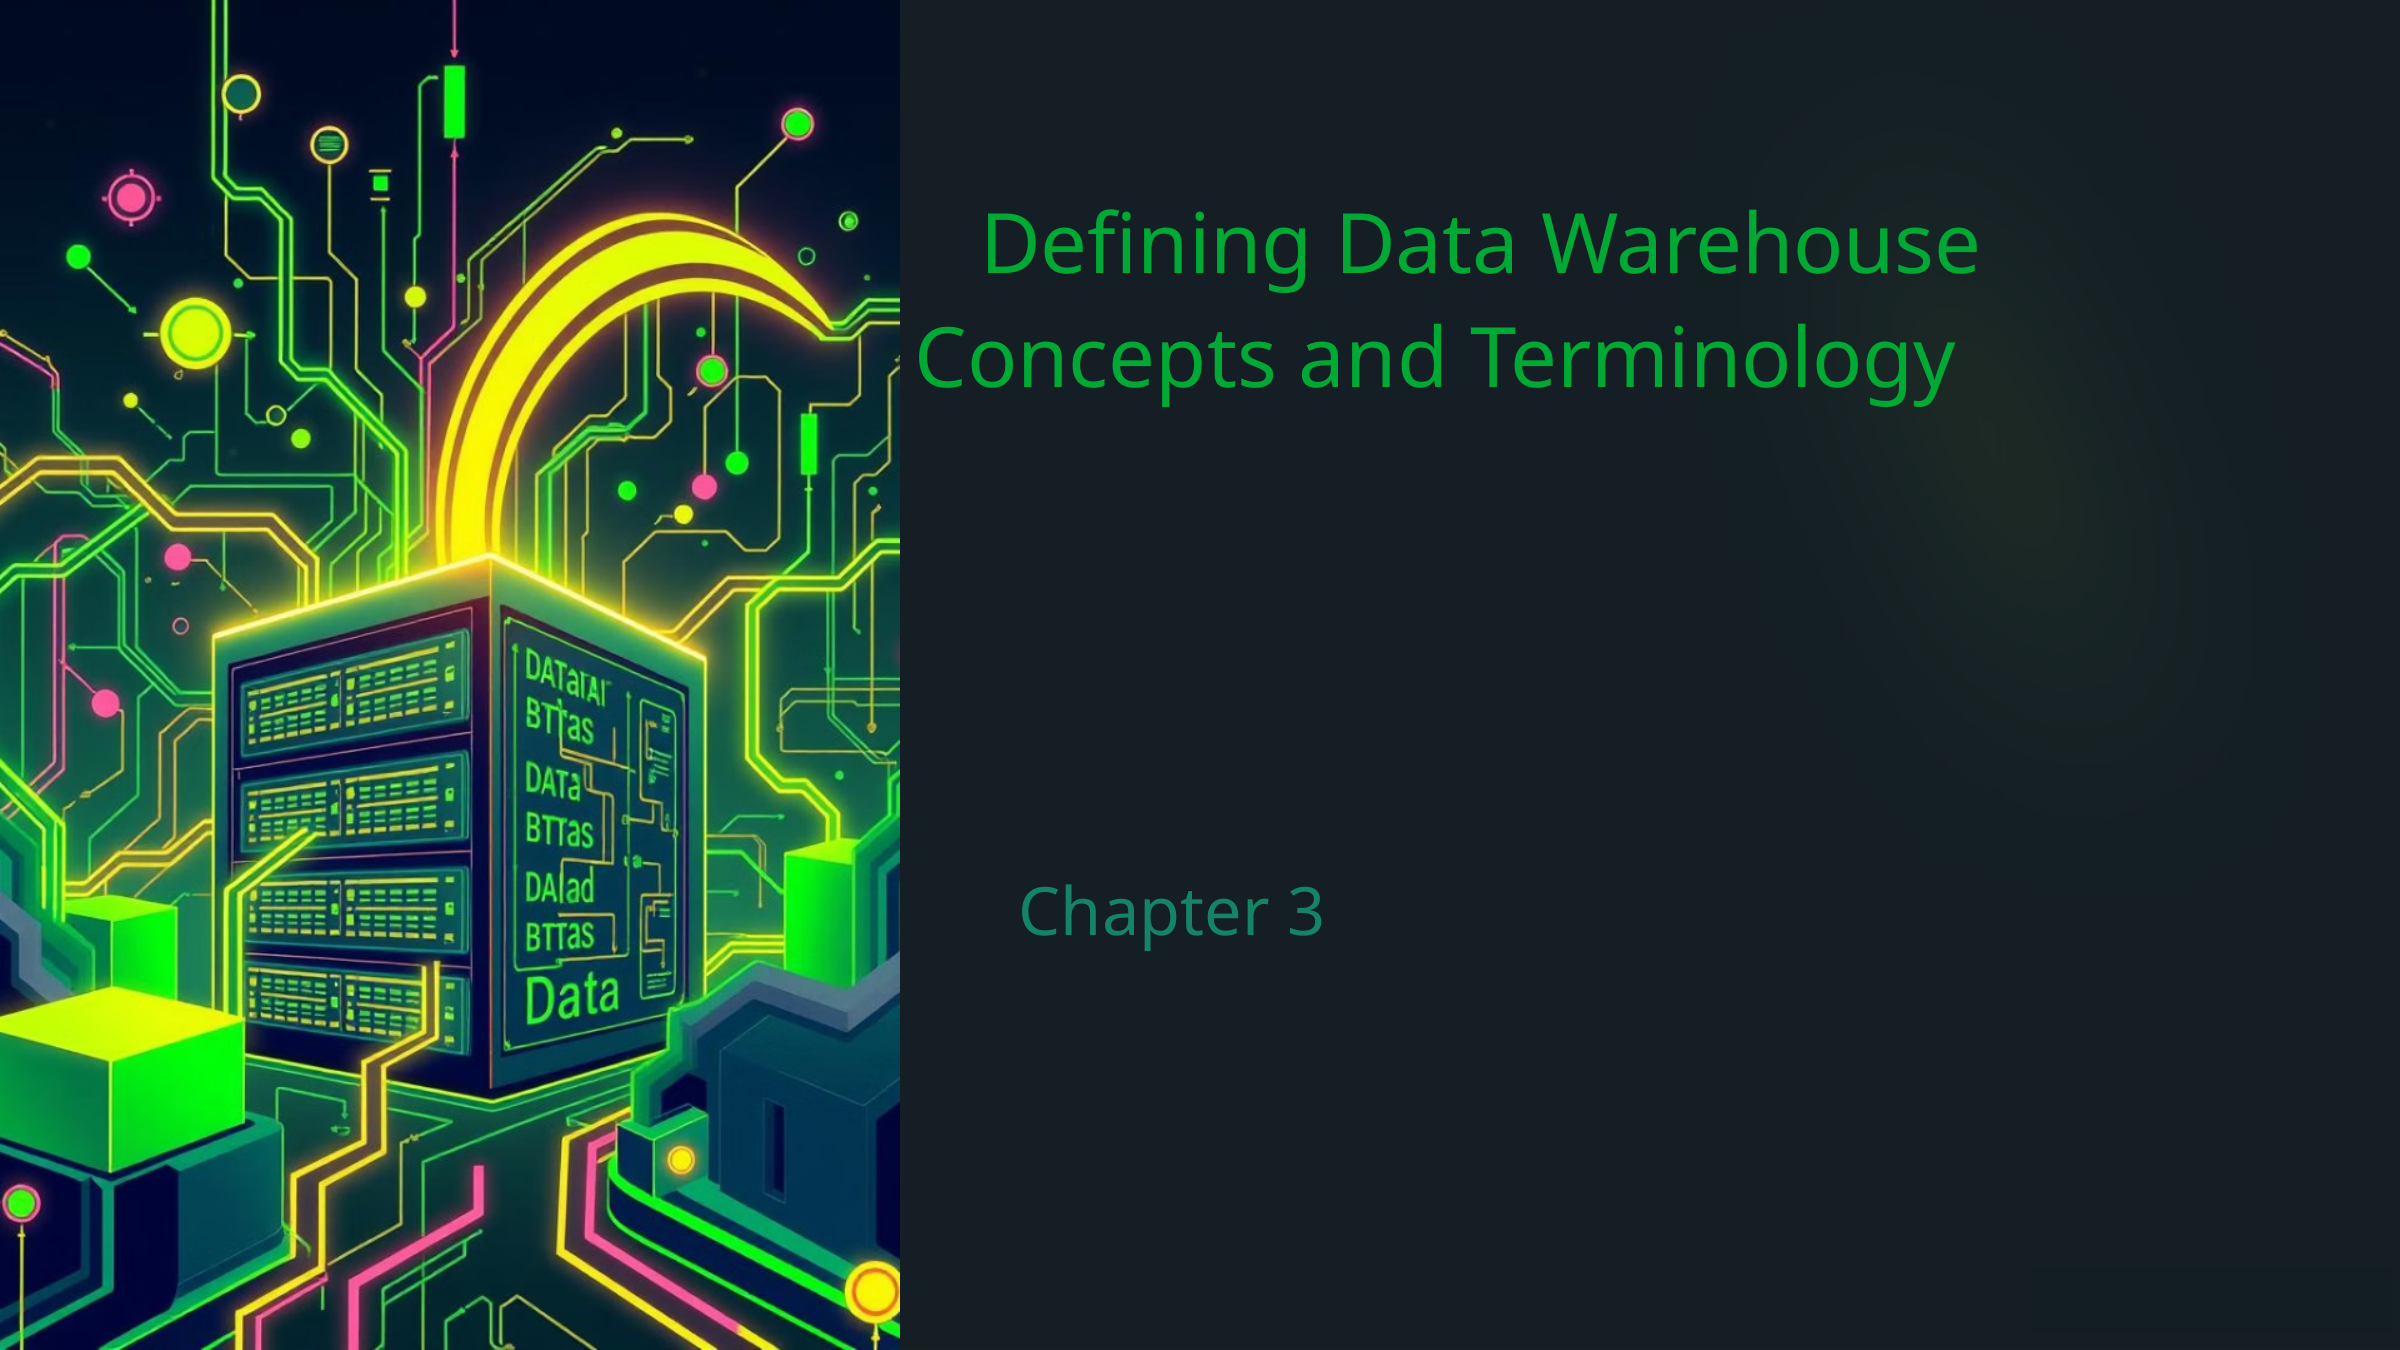

Defining Data Warehouse Concepts and Terminology
Chapter 3